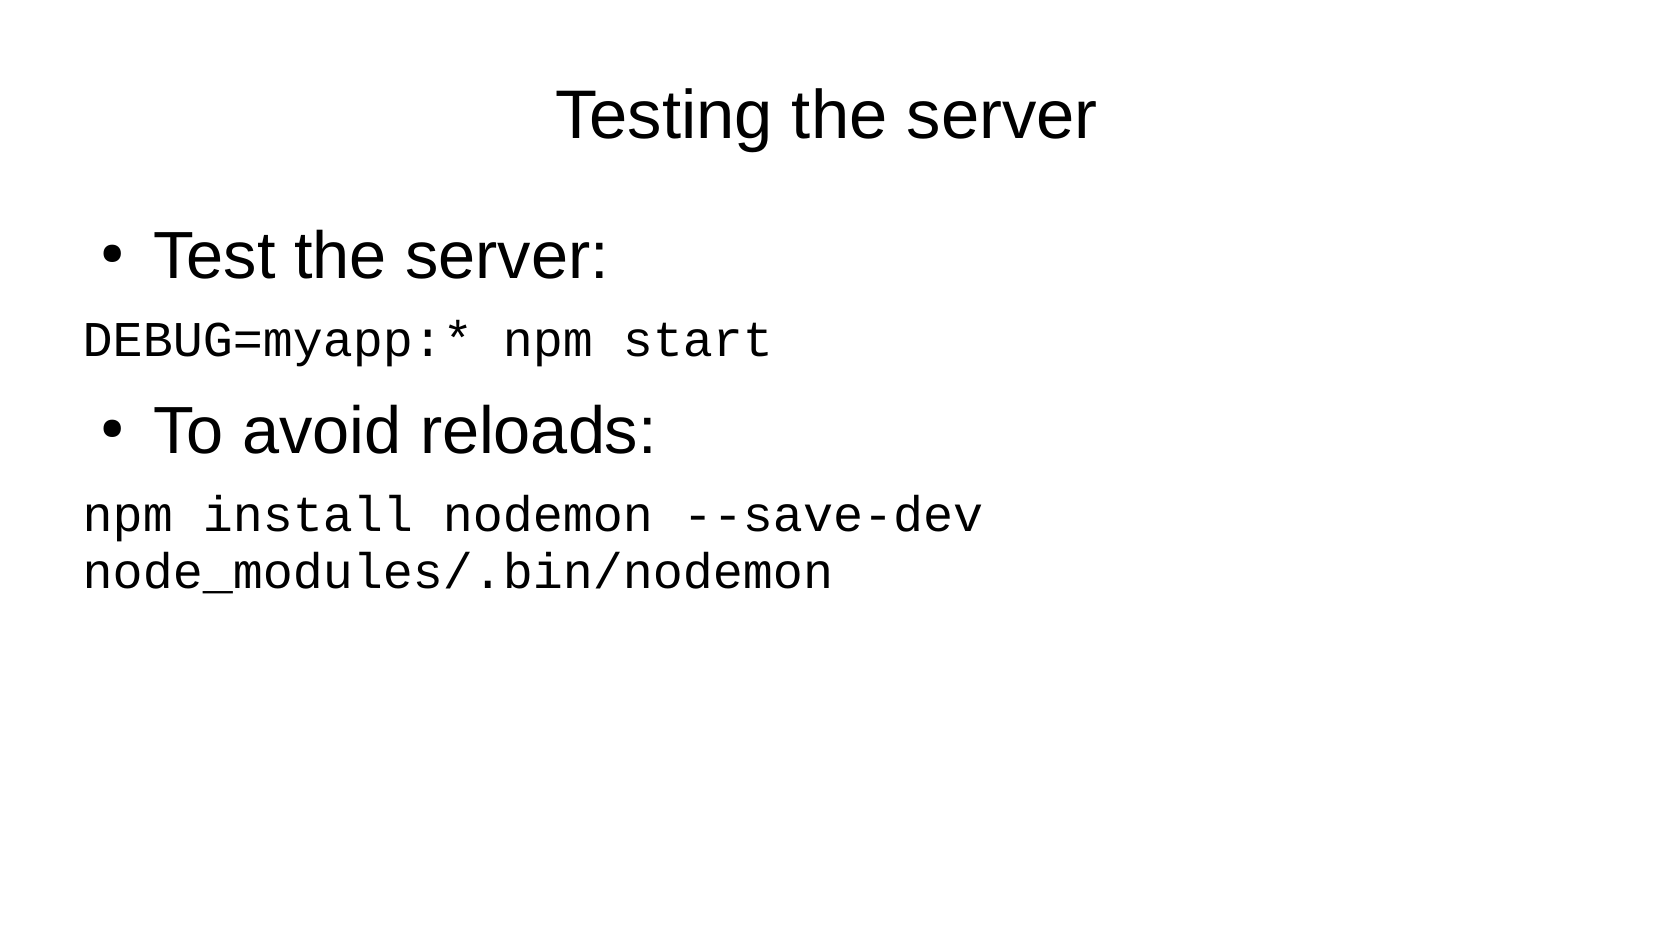

# Testing the server
Test the server:
DEBUG=myapp:* npm start
To avoid reloads:
npm install nodemon --save-dev
node_modules/.bin/nodemon